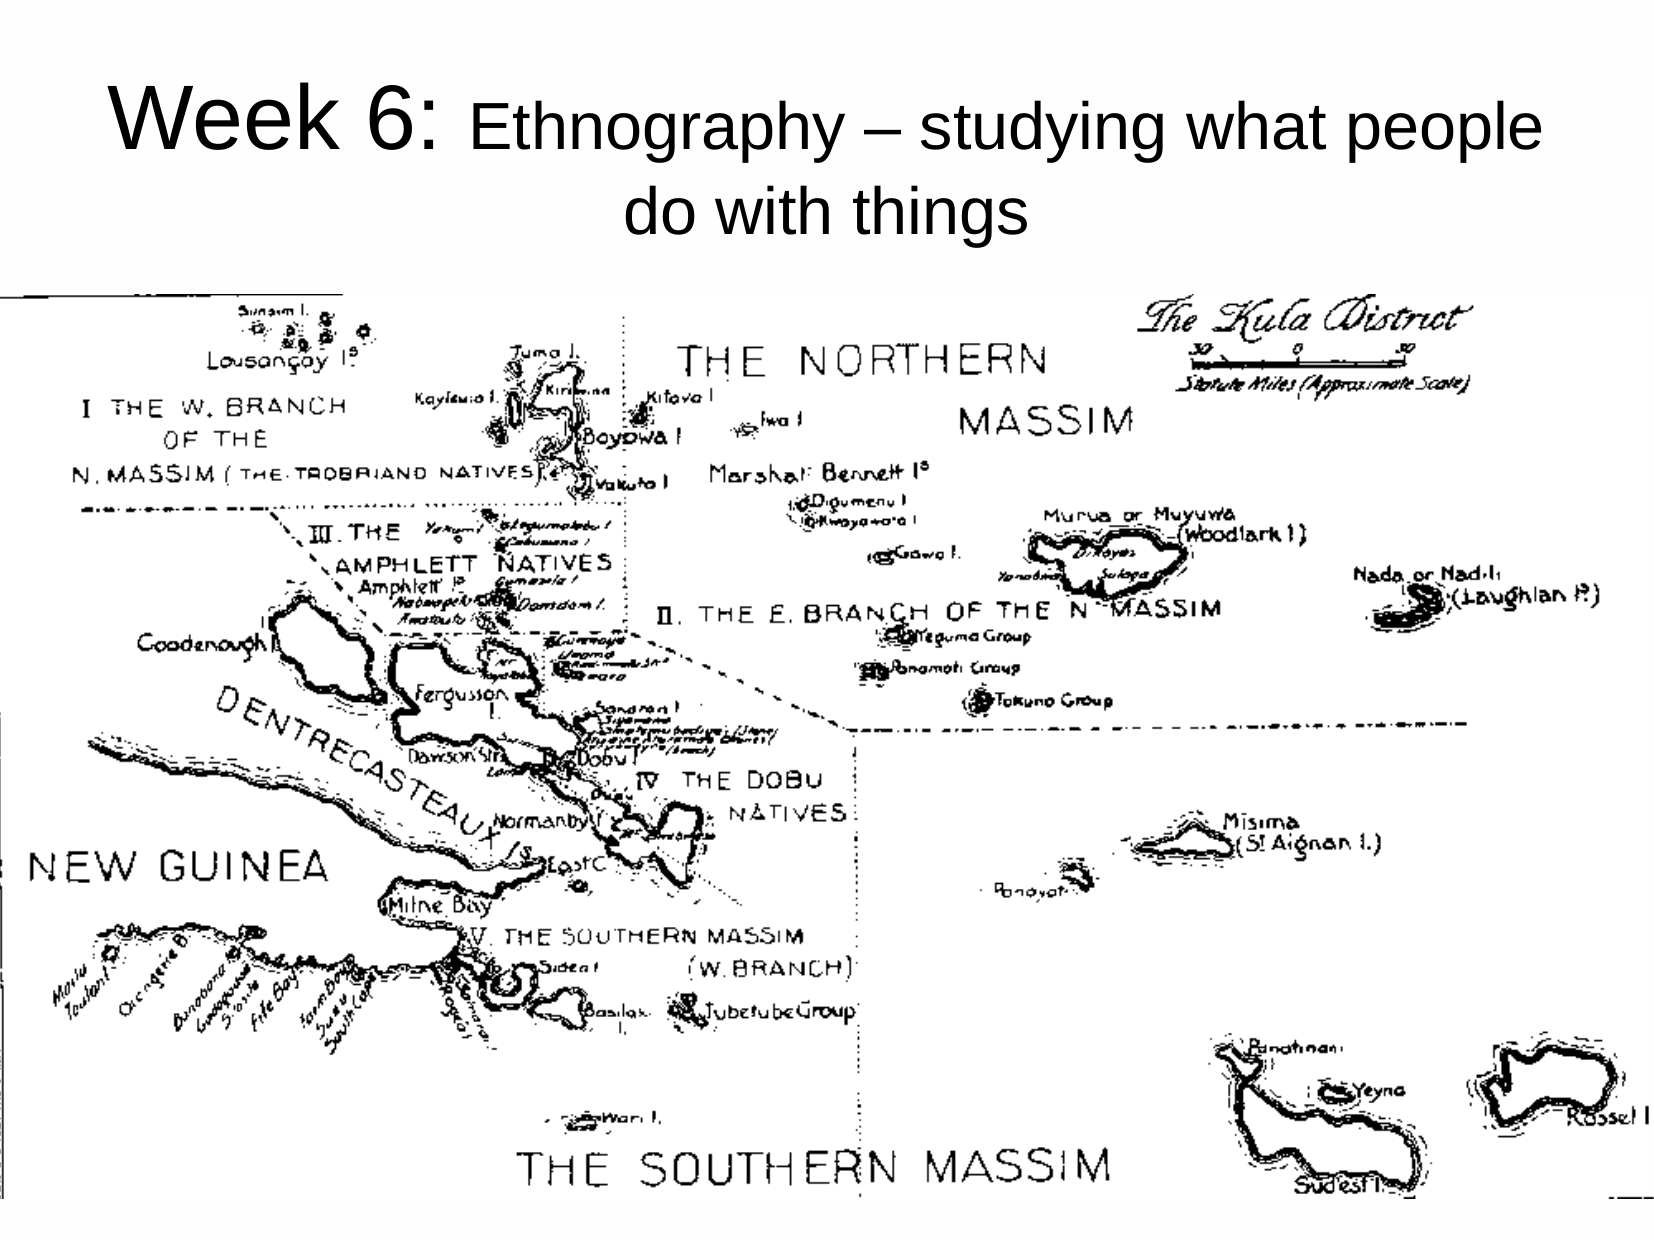

# Week 6: Ethnography – studying what people do with things